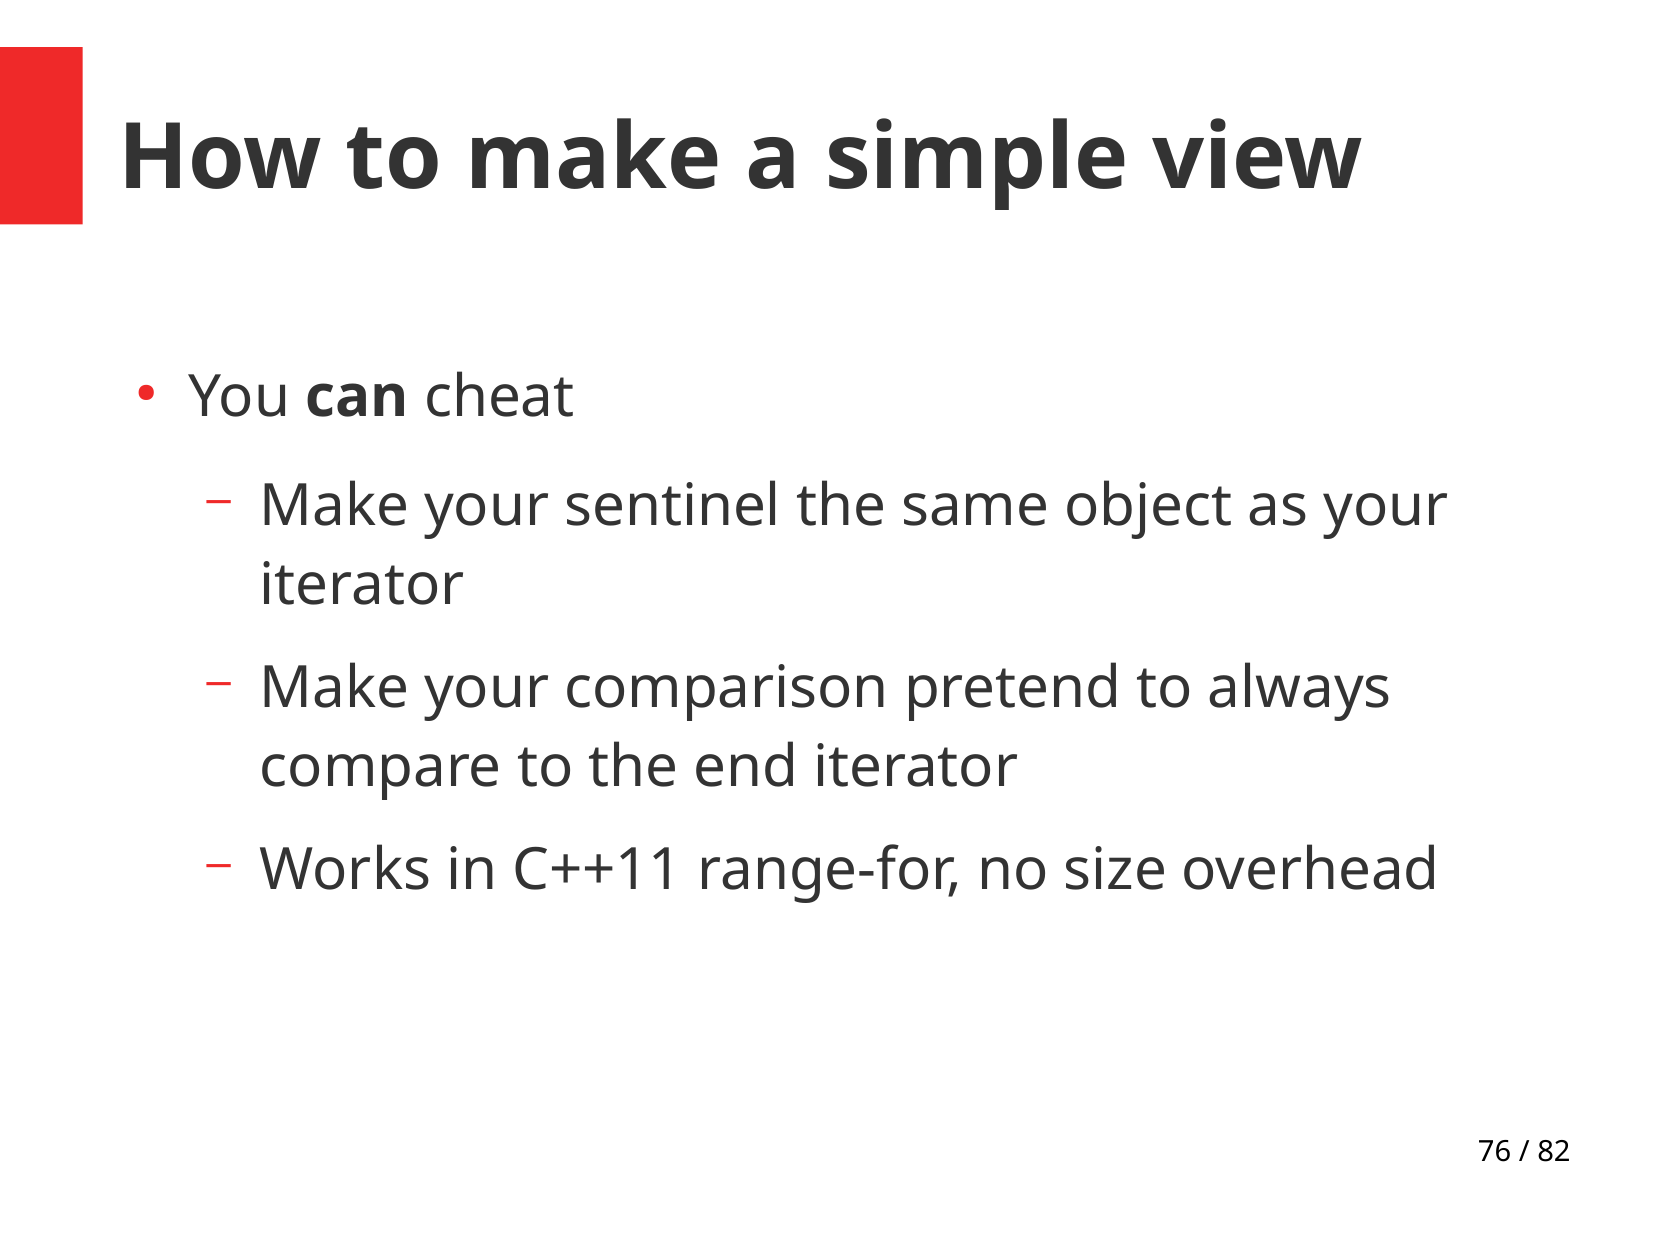

# How to make a simple view
You can cheat
Make your sentinel the same object as your iterator
Make your comparison pretend to always compare to the end iterator
Works in C++11 range-for, no size overhead
76